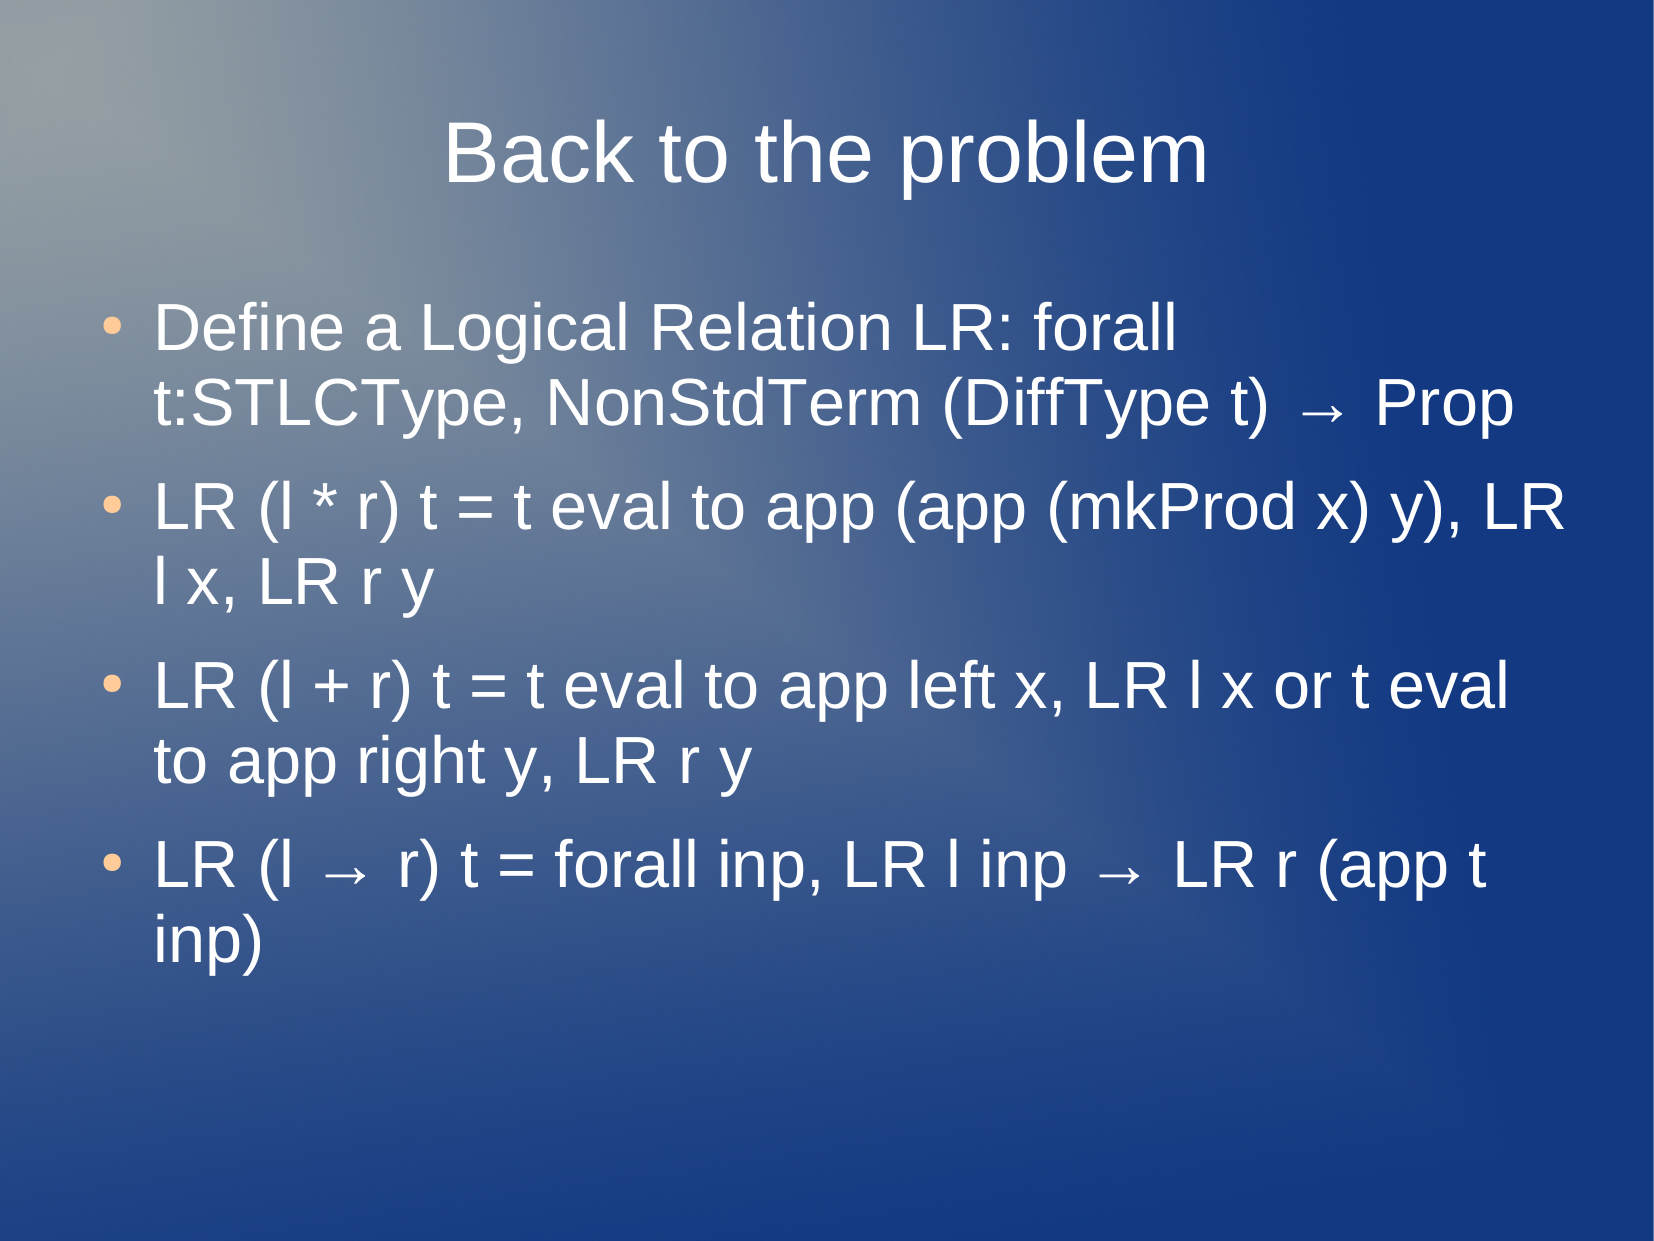

# Back to the problem
Define a Logical Relation LR: forall t:STLCType, NonStdTerm (DiffType t) → Prop
LR (l * r) t = t eval to app (app (mkProd x) y), LR l x, LR r y
LR (l + r) t = t eval to app left x, LR l x or t eval to app right y, LR r y
LR (l → r) t = forall inp, LR l inp → LR r (app t inp)